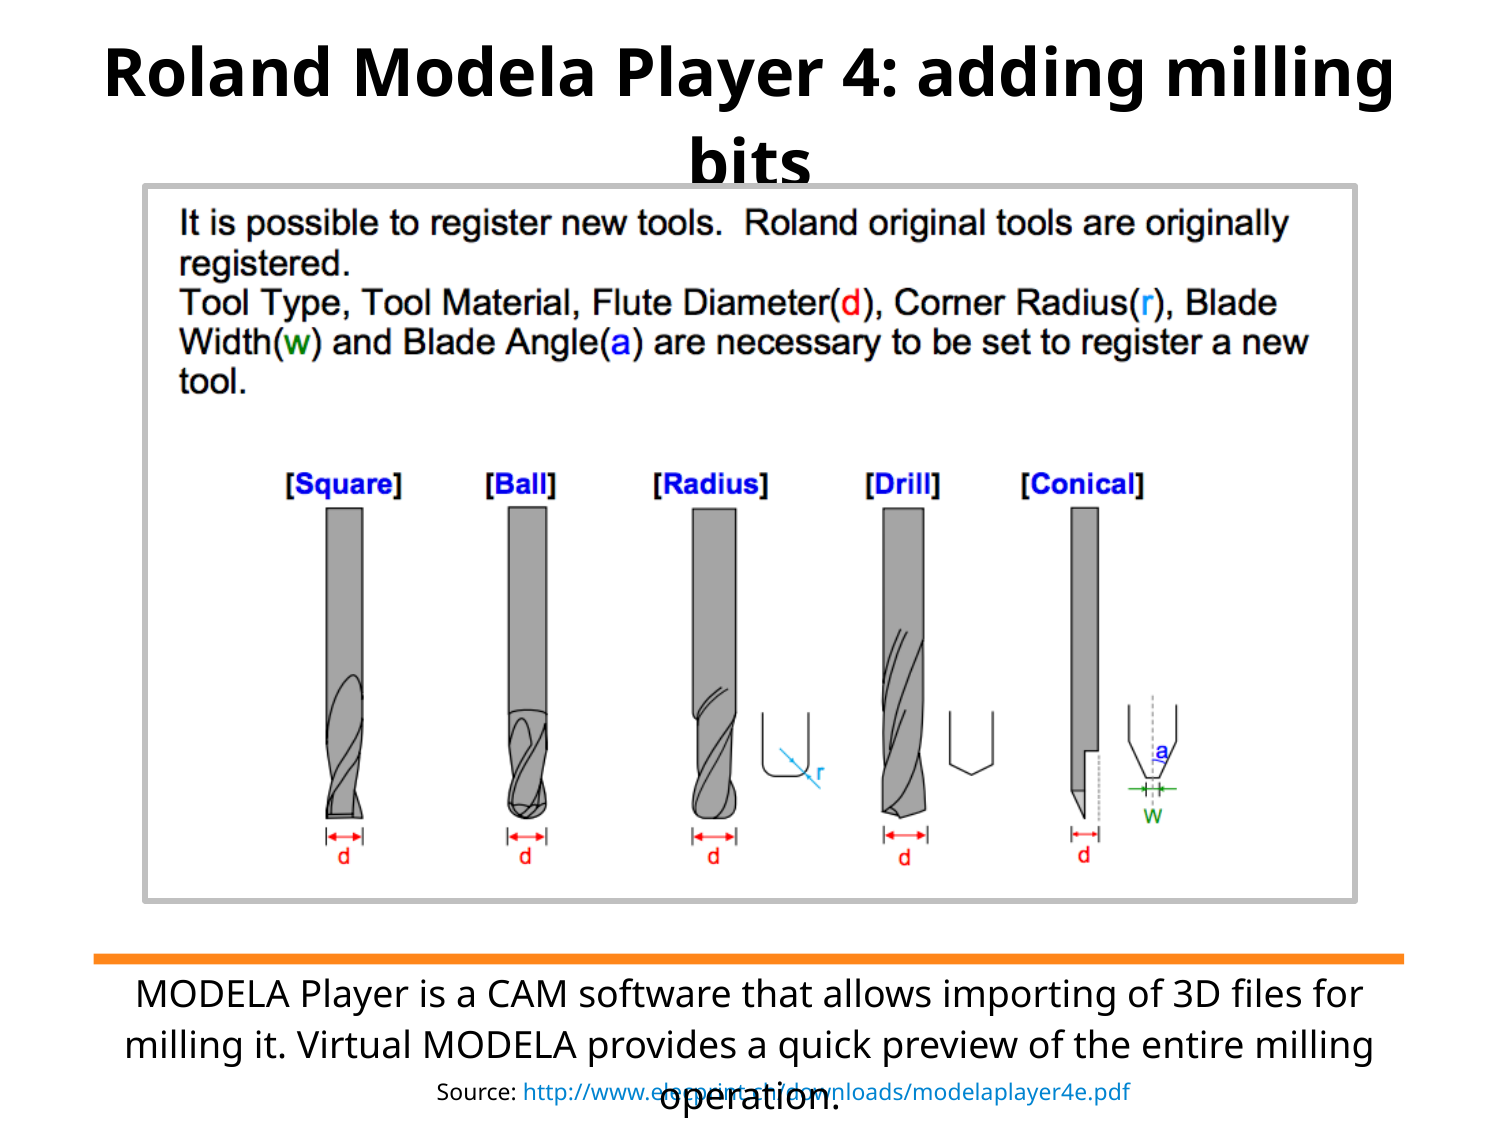

# Roland Modela Player 4: adding milling bits
MODELA Player is a CAM software that allows importing of 3D files for milling it. Virtual MODELA provides a quick preview of the entire milling operation.
Source: http://www.elecprint.ch/downloads/modelaplayer4e.pdf